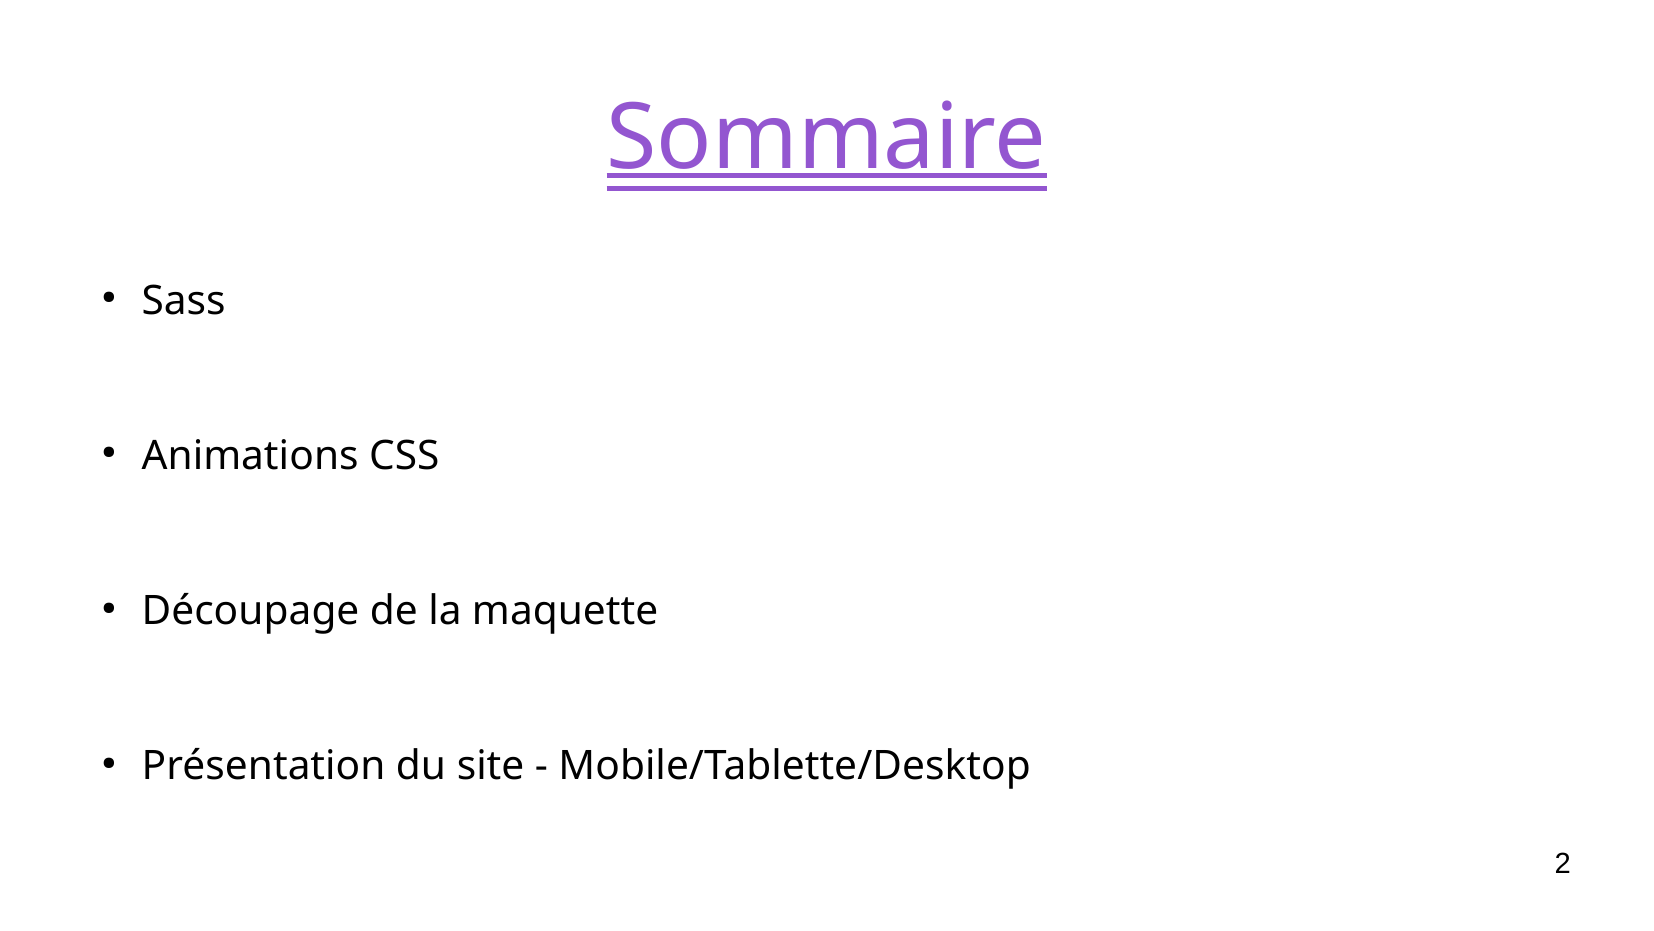

# Sommaire
Sass
Animations CSS
Découpage de la maquette
Présentation du site - Mobile/Tablette/Desktop
2